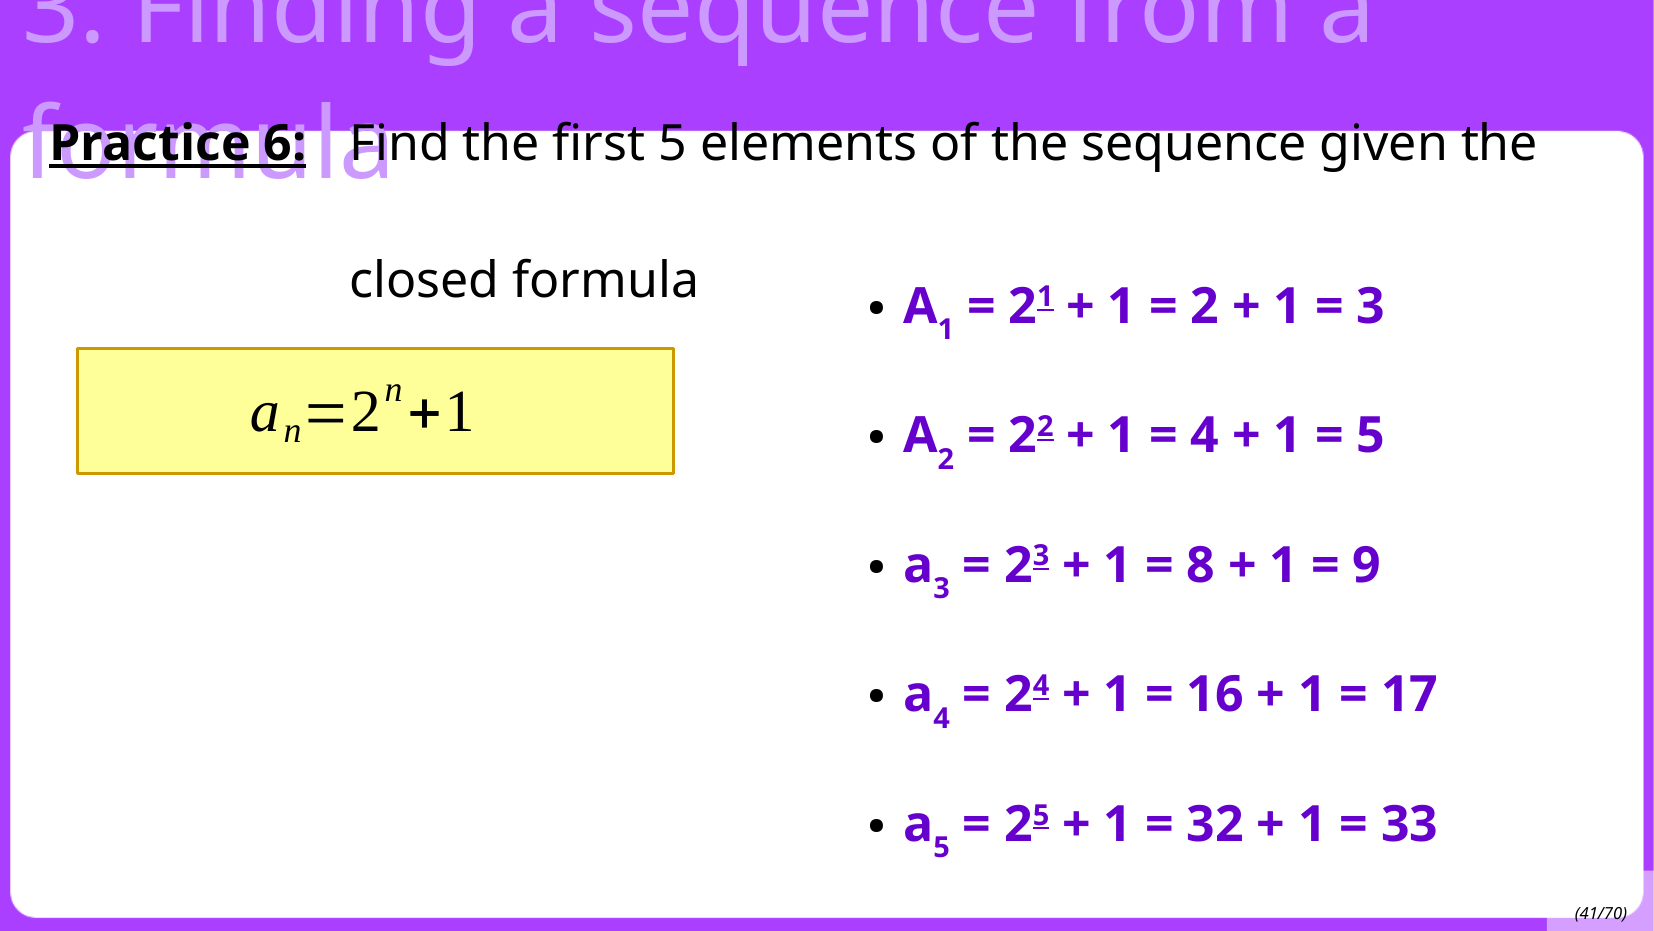

# 3. Finding a sequence from a formula
Practice 6: 	Find the first 5 elements of the sequence given the
				closed formula
A1 = 21 + 1 = 2 + 1 = 3
A2 = 22 + 1 = 4 + 1 = 5
a3 = 23 + 1 = 8 + 1 = 9
a4 = 24 + 1 = 16 + 1 = 17
a5 = 25 + 1 = 32 + 1 = 33